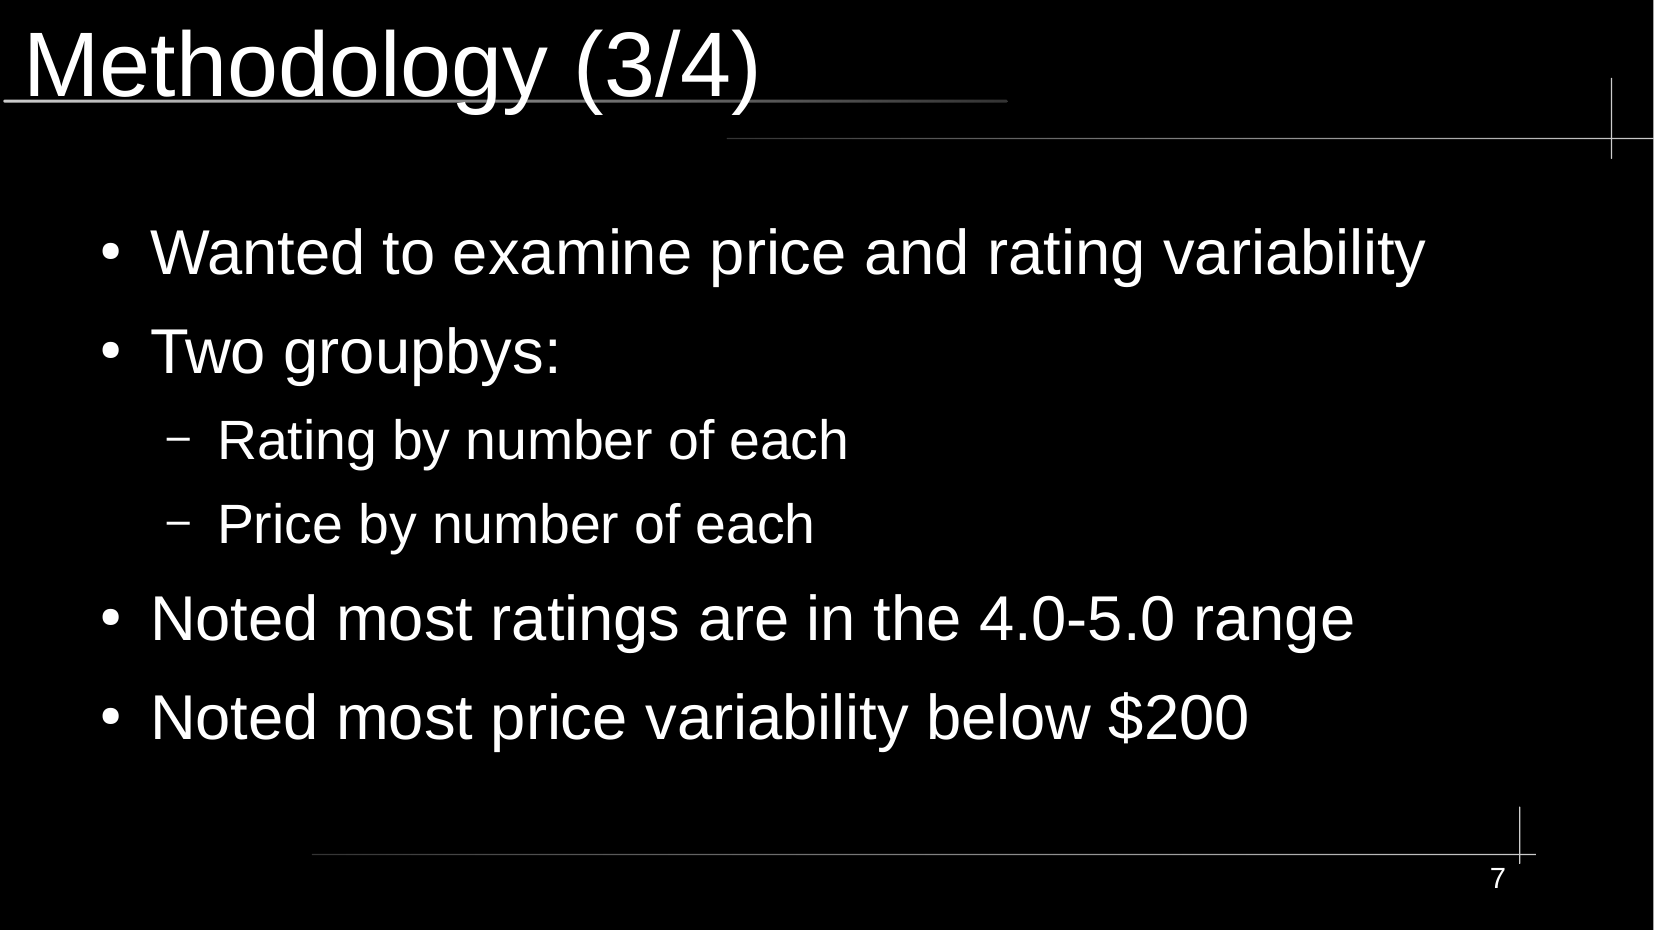

# Methodology (3/4)
Wanted to examine price and rating variability
Two groupbys:
Rating by number of each
Price by number of each
Noted most ratings are in the 4.0-5.0 range
Noted most price variability below $200
7